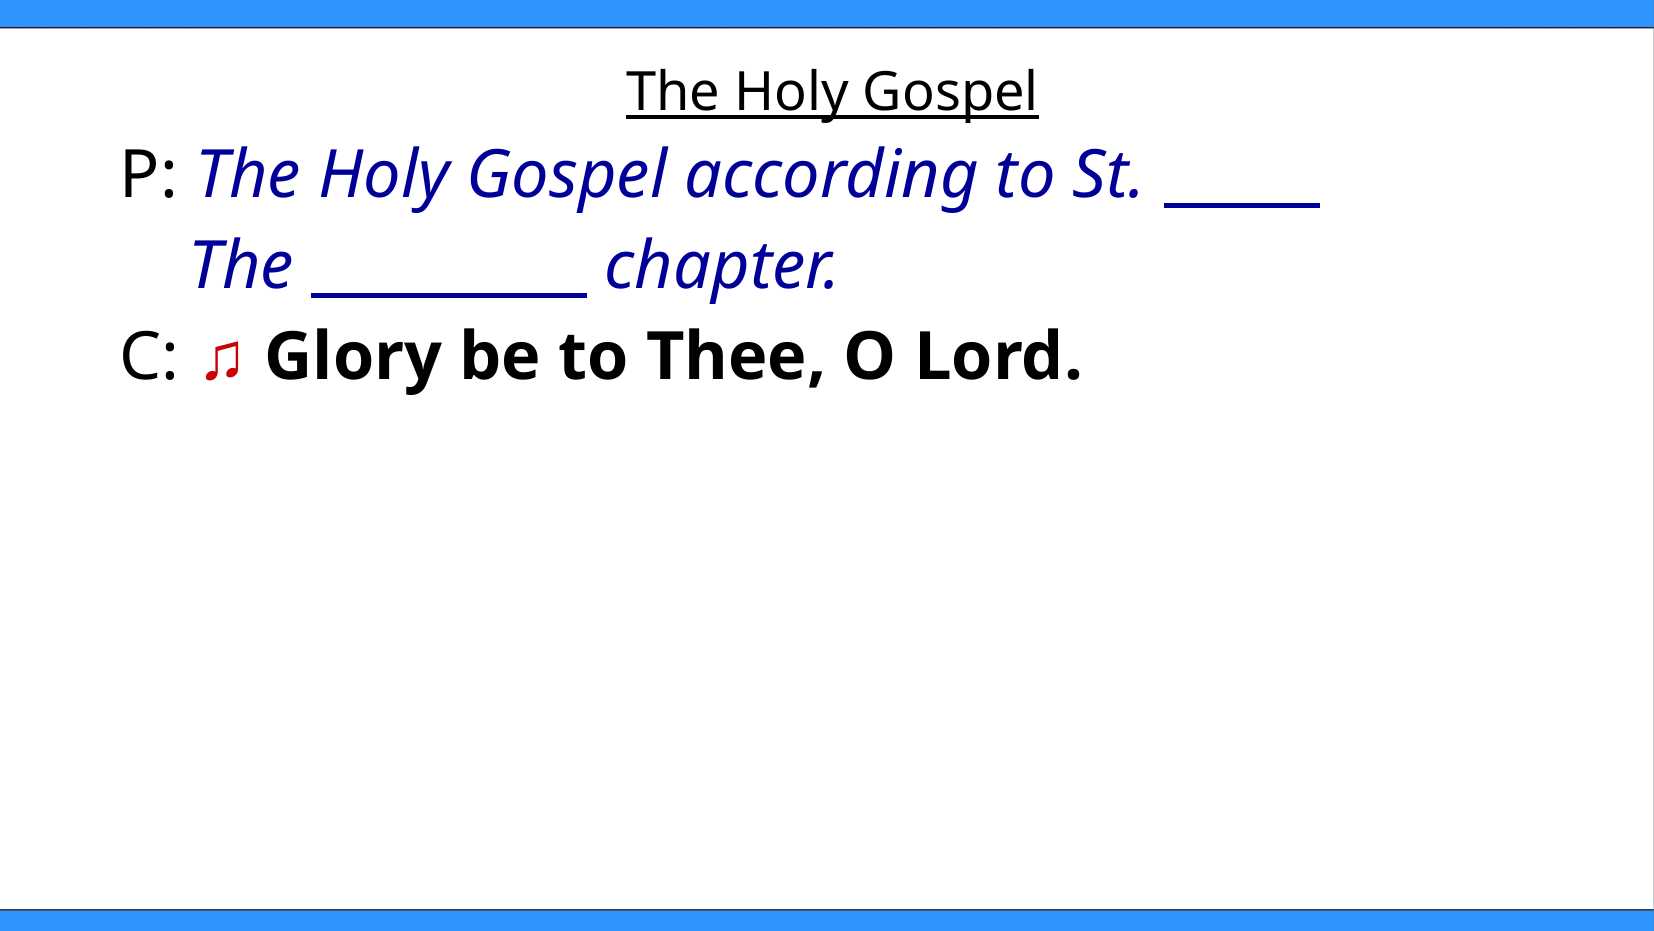

The Holy Gospel
P: The Holy Gospel according to St.
 The chapter.
C: ♫ Glory be to Thee, O Lord.